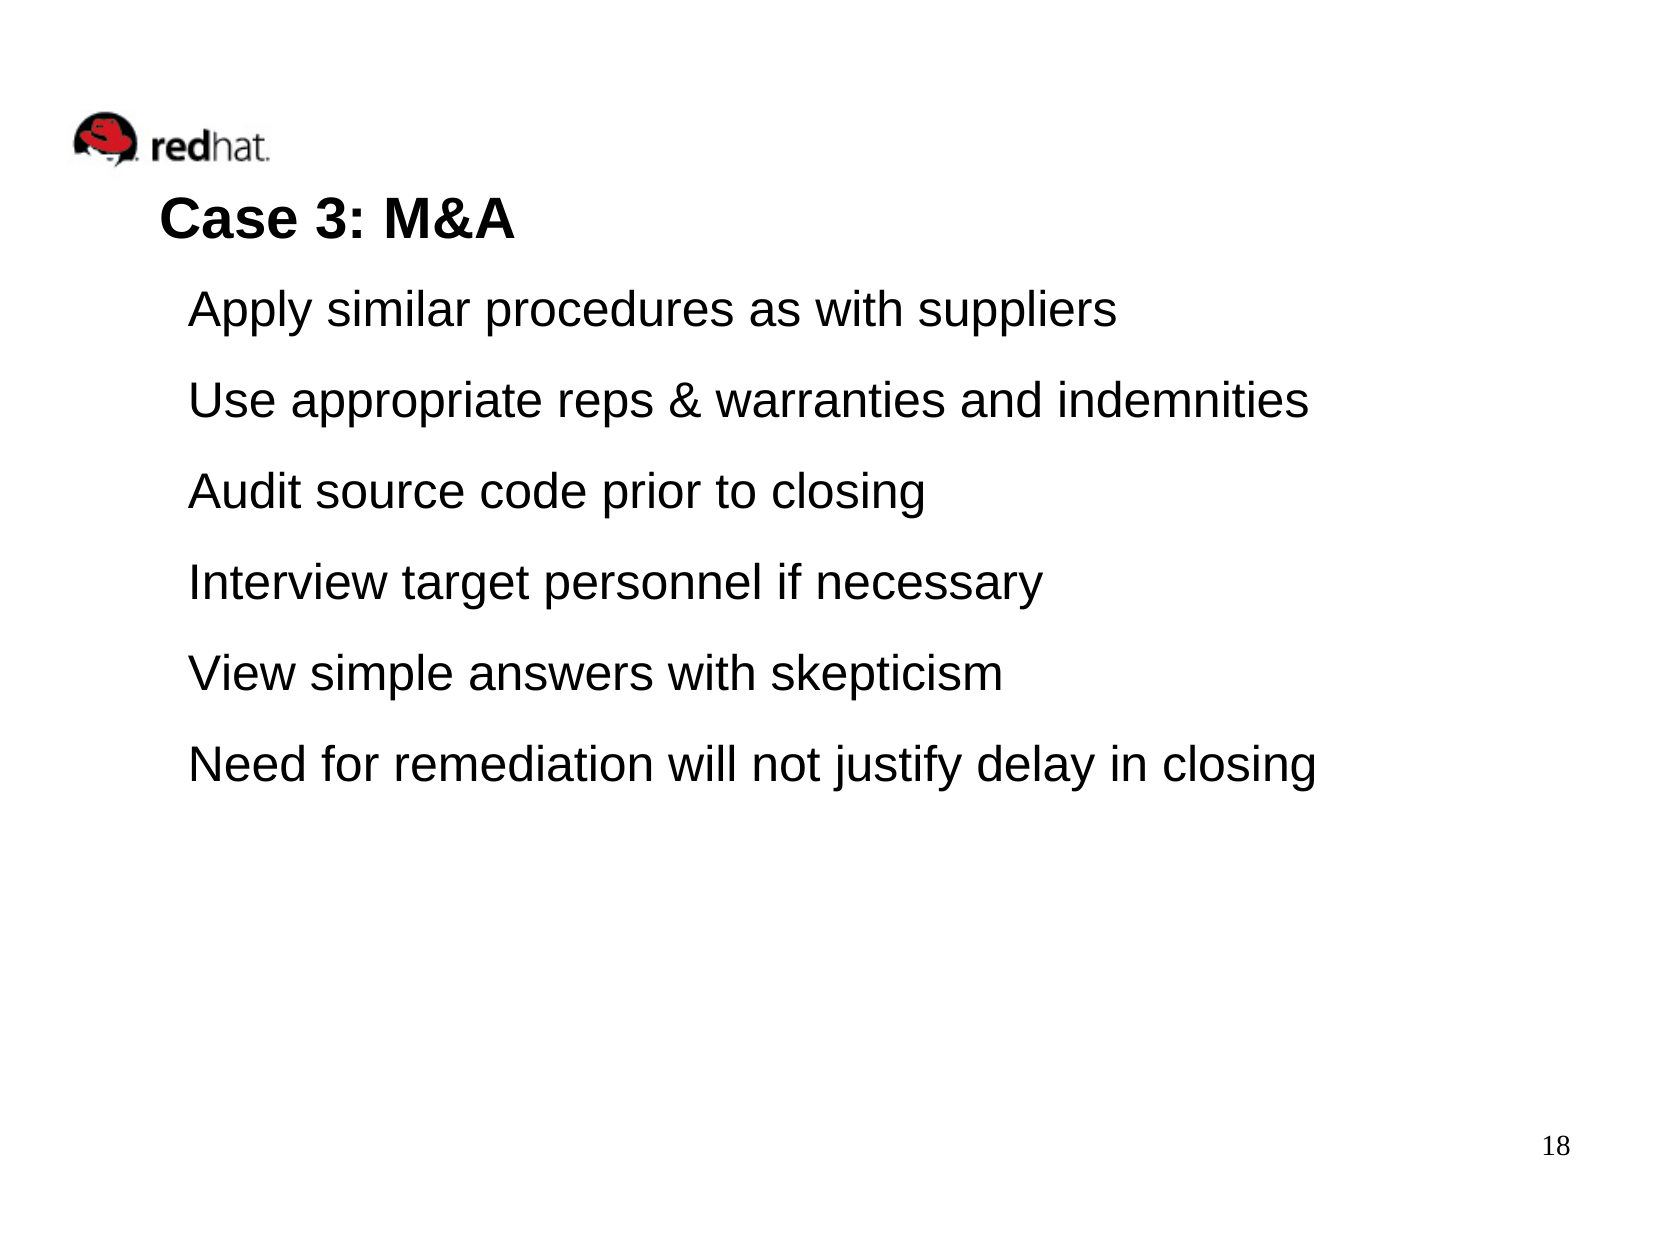

# Case 3: M&A
Apply similar procedures as with suppliers
Use appropriate reps & warranties and indemnities
Audit source code prior to closing
Interview target personnel if necessary
View simple answers with skepticism
Need for remediation will not justify delay in closing
18